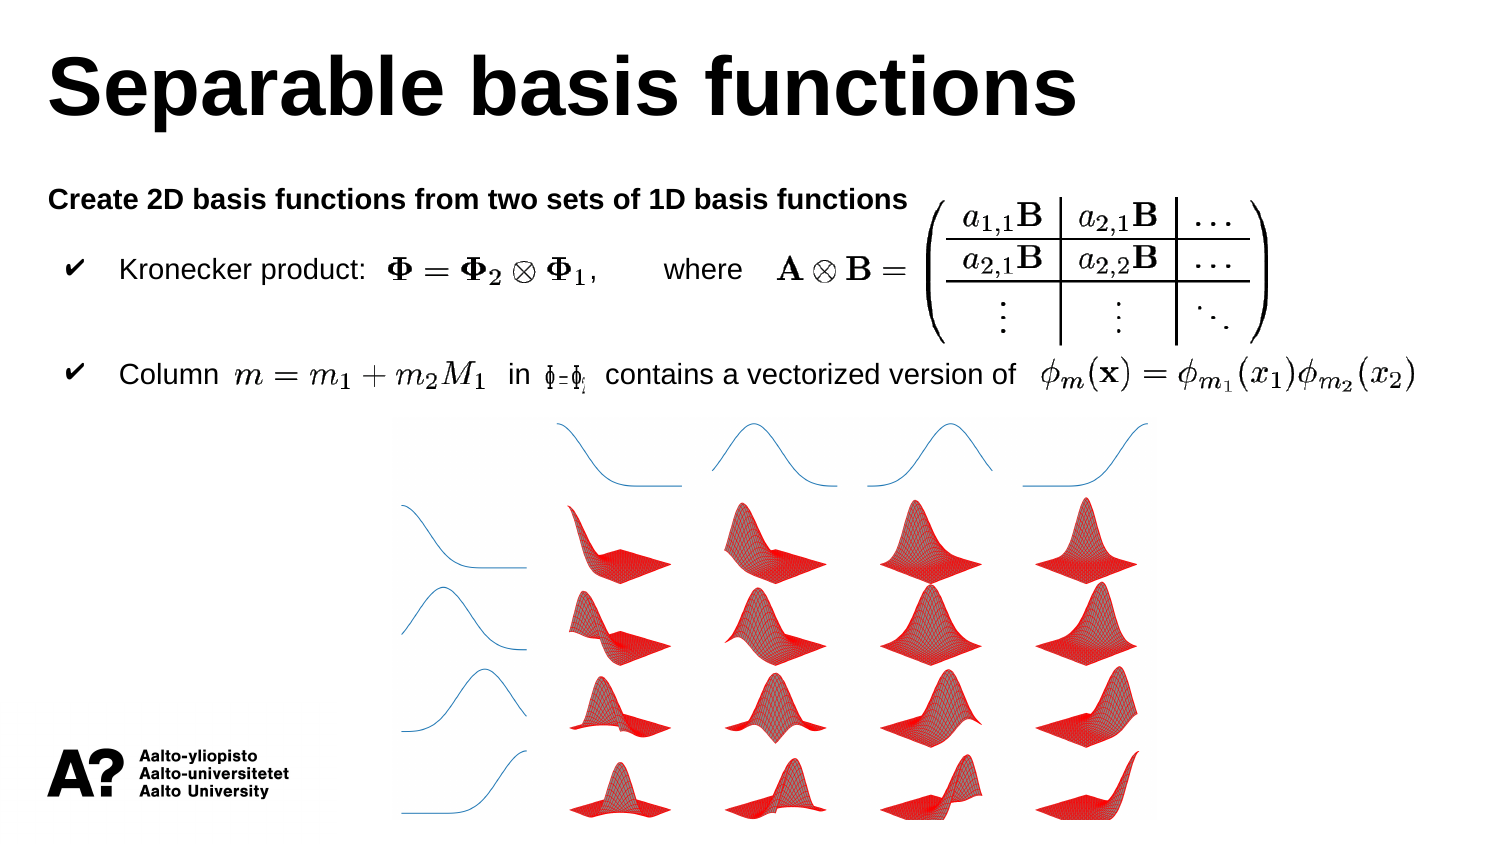

# Separable basis functions
Create 2D basis functions from two sets of 1D basis functions
Kronecker product: , where
Column in contains a vectorized version of